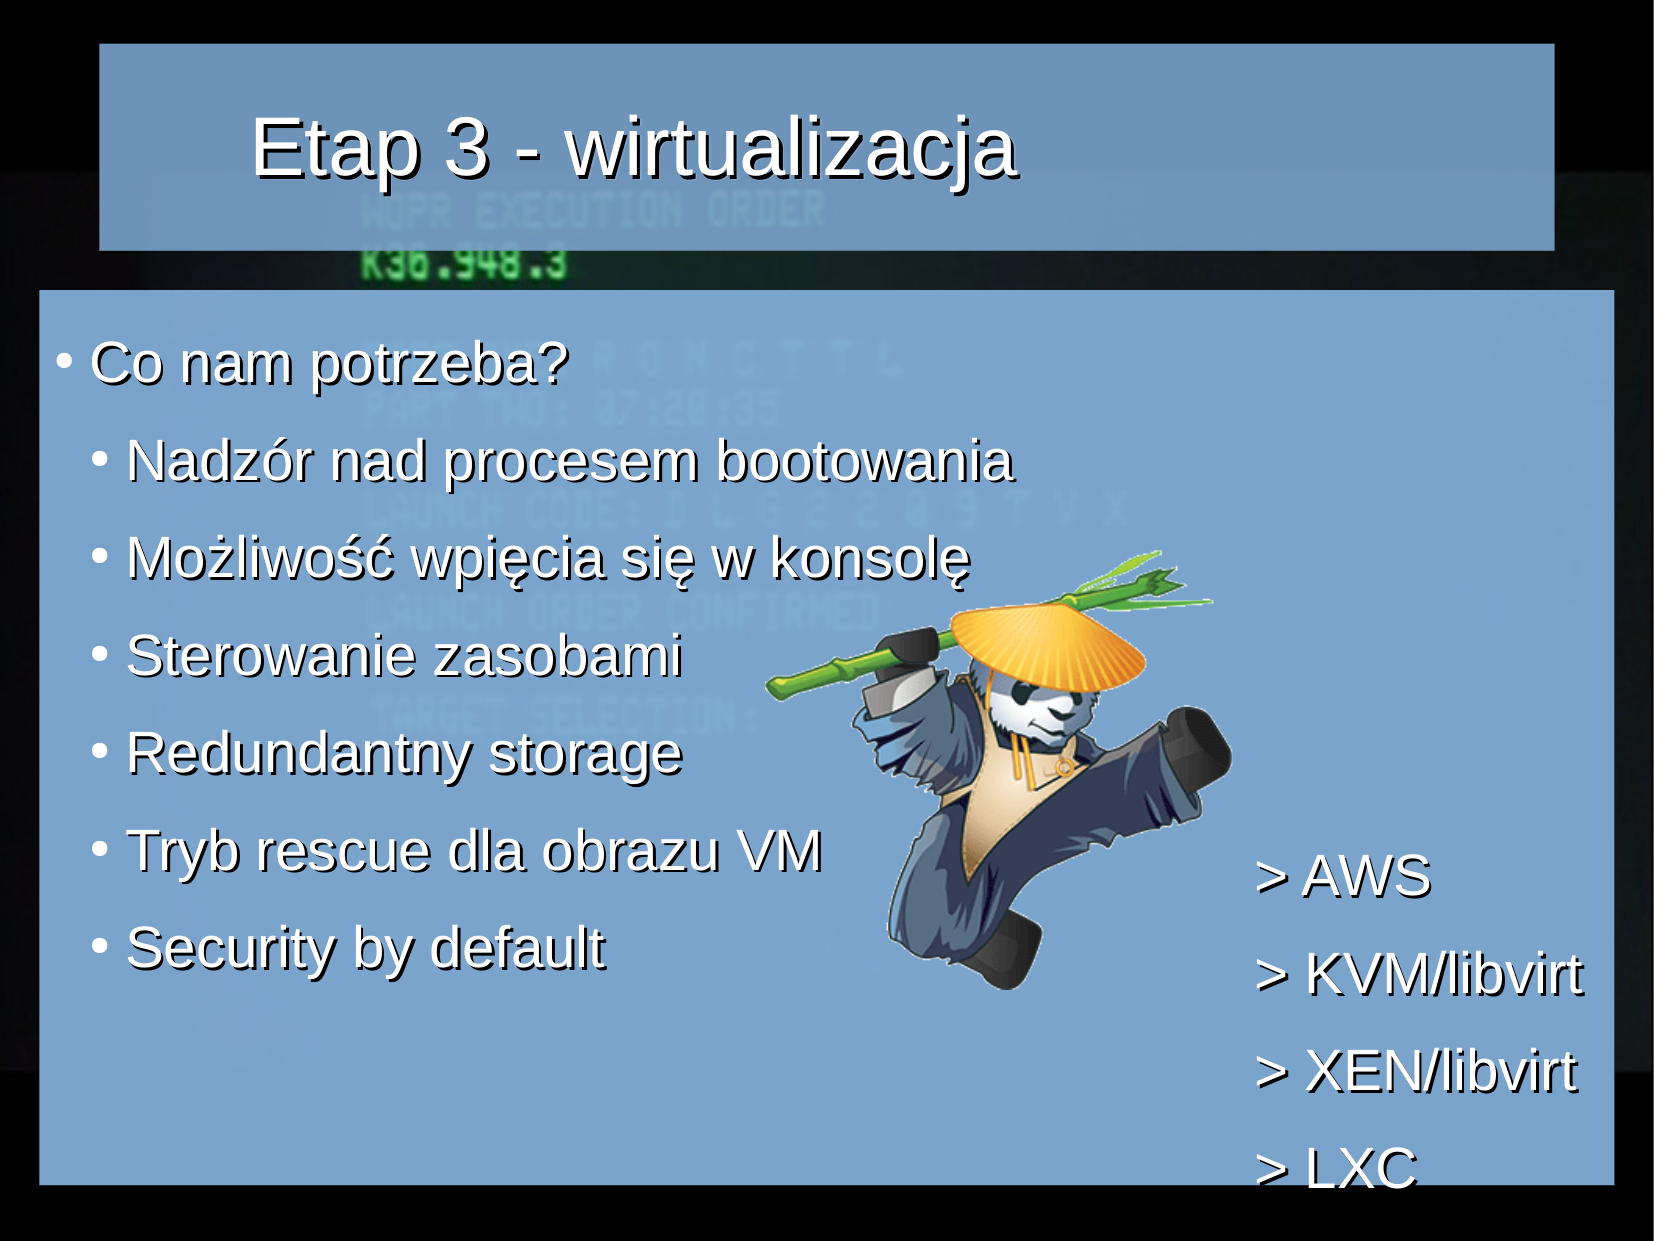

# Etap 3 - wirtualizacja
Co nam potrzeba?
Nadzór nad procesem bootowania
Możliwość wpięcia się w konsolę
Sterowanie zasobami
Redundantny storage
Tryb rescue dla obrazu VM
Security by default
> AWS
> KVM/libvirt
> XEN/libvirt
> LXC